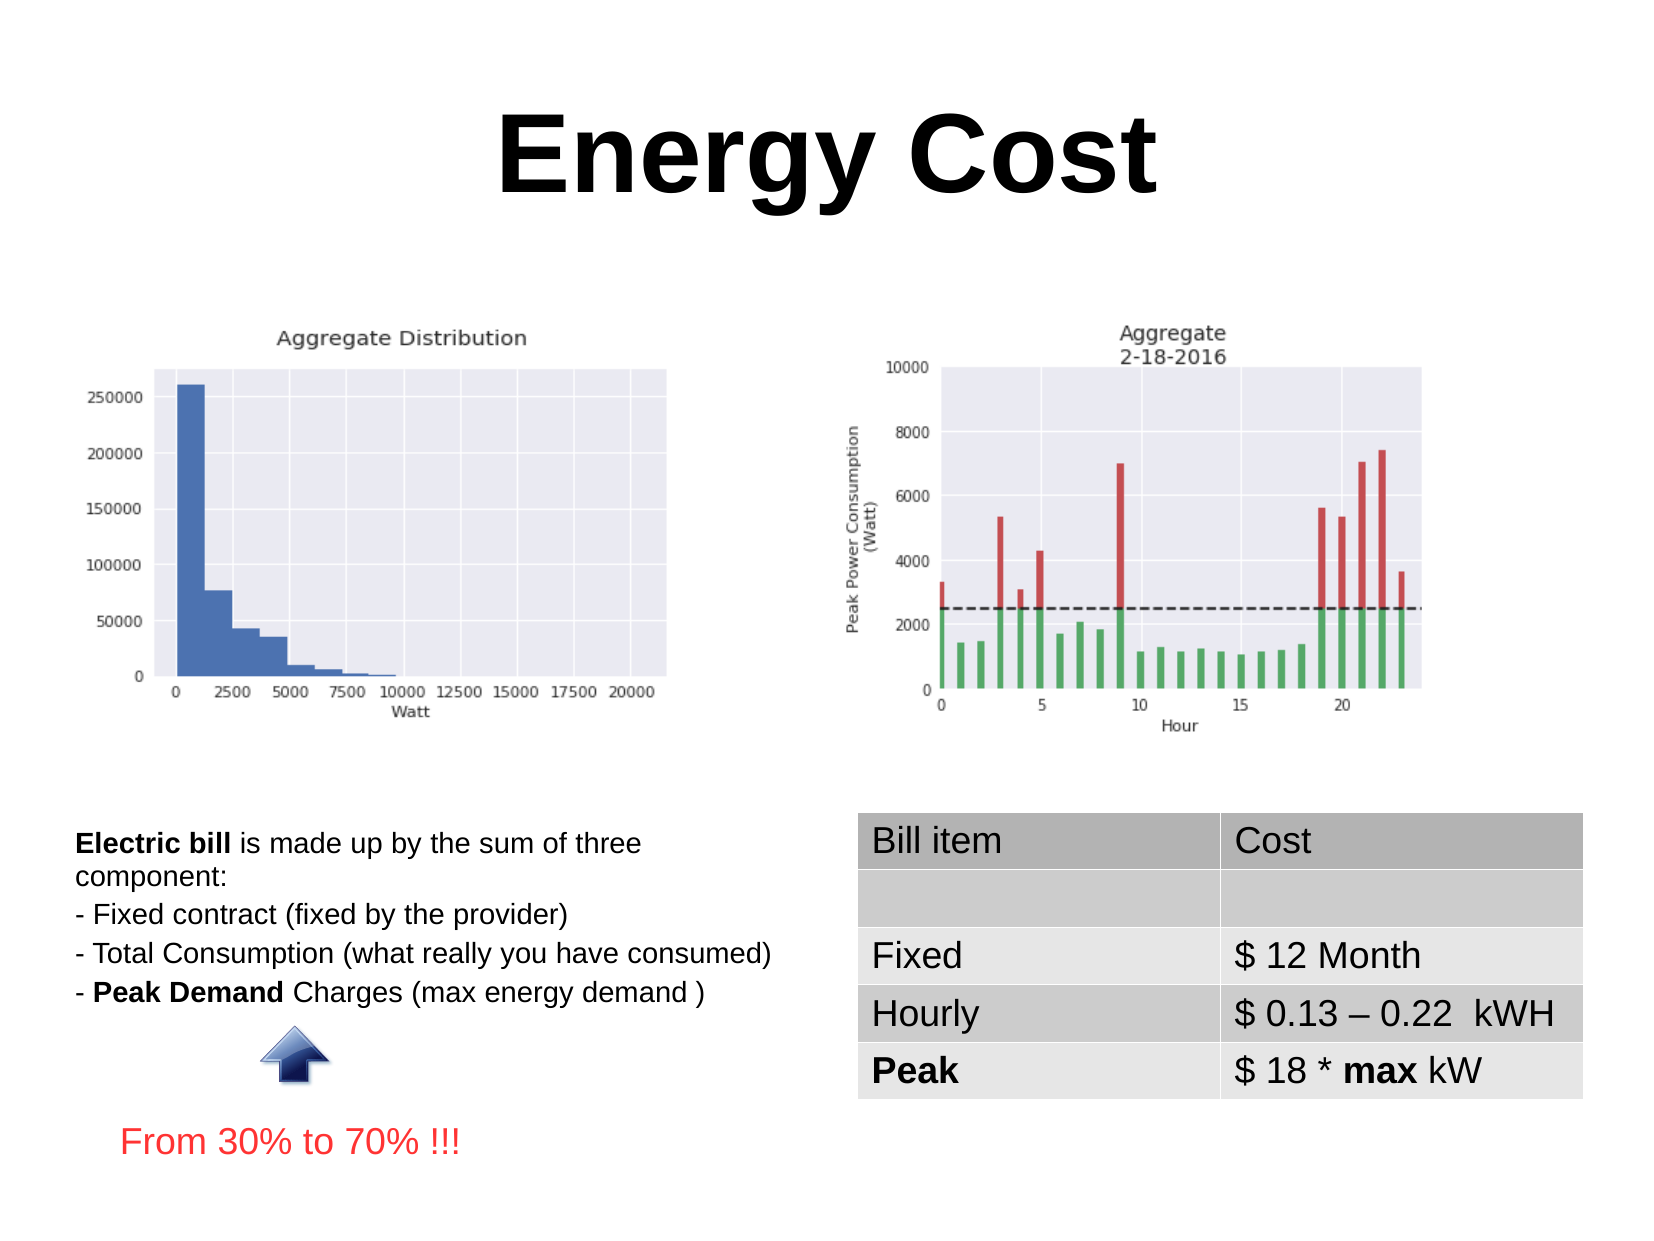

# Energy Cost
| Bill item | Cost |
| --- | --- |
| | |
| Fixed | $ 12 Month |
| Hourly | $ 0.13 – 0.22 kWH |
| Peak | $ 18 \* max kW |
Electric bill is made up by the sum of three component:
- Fixed contract (fixed by the provider)
- Total Consumption (what really you have consumed)
- Peak Demand Charges (max energy demand )
From 30% to 70% !!!